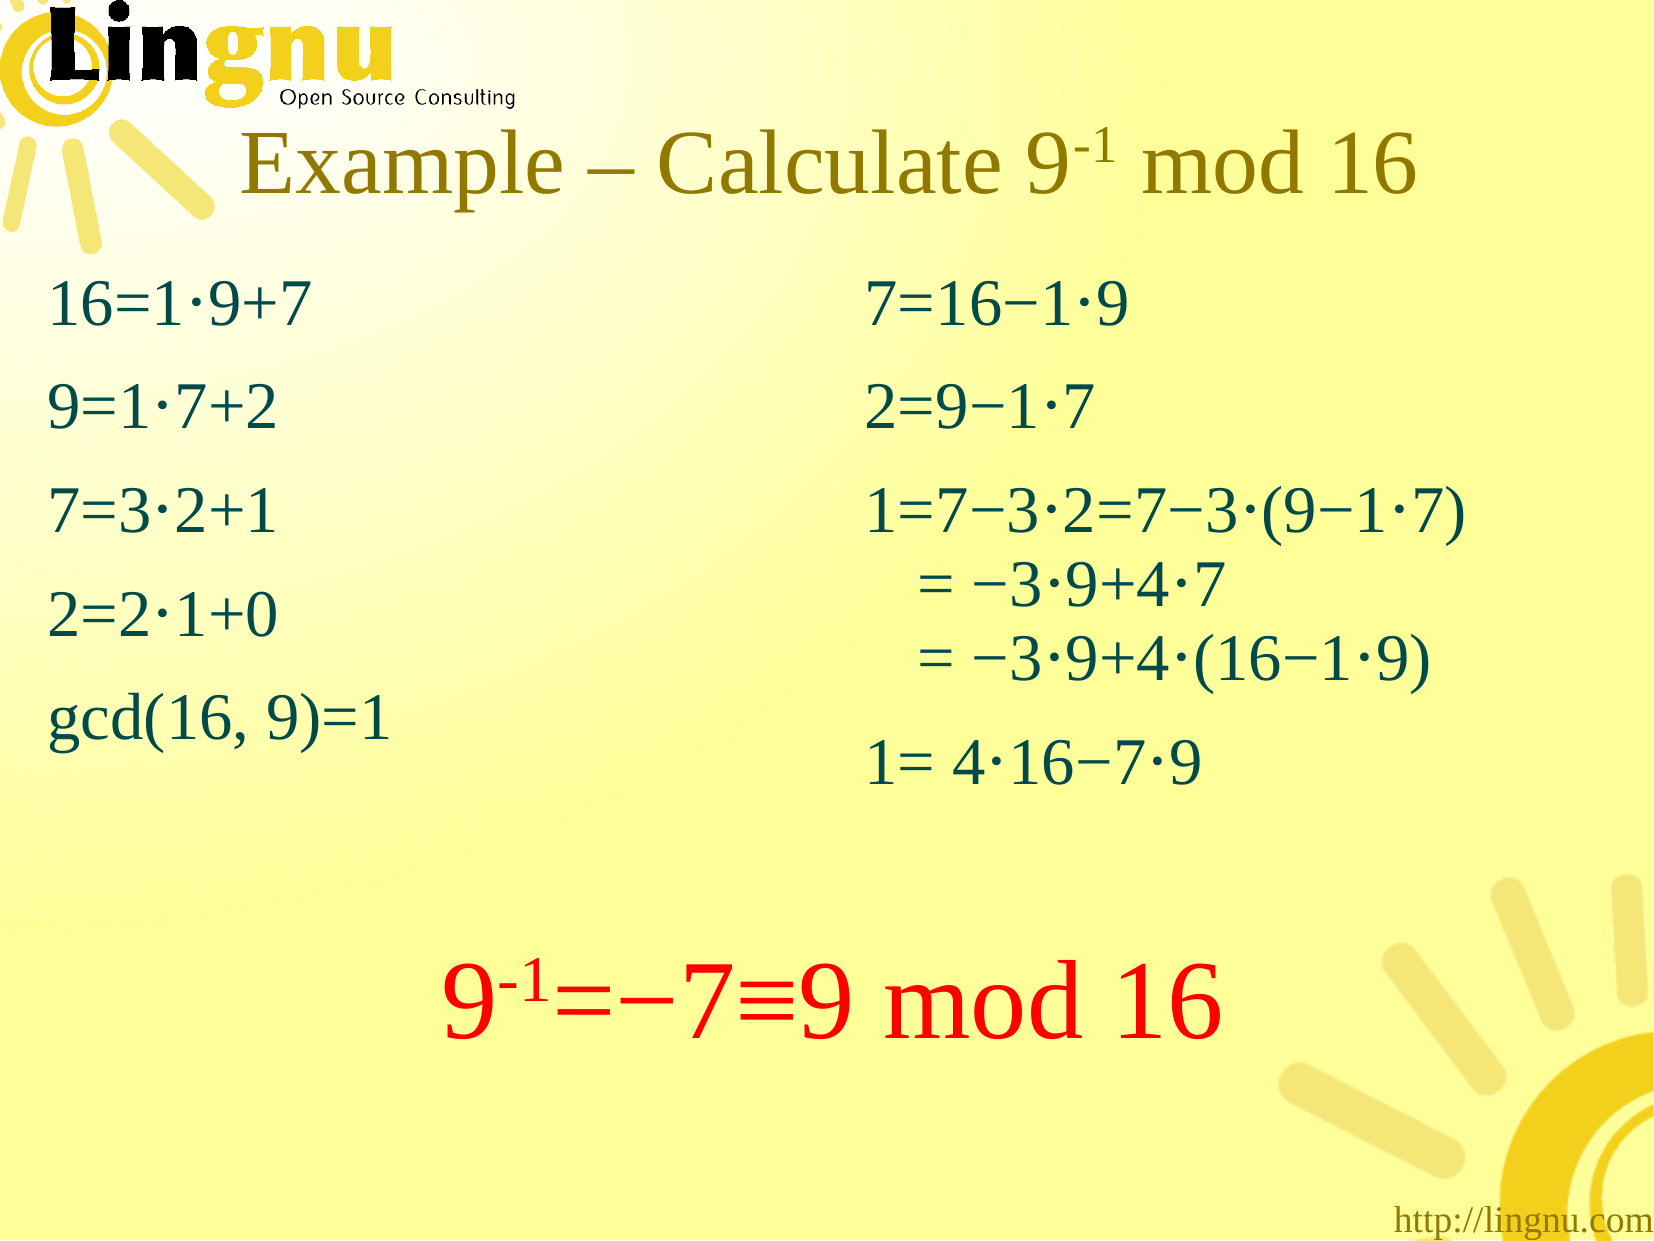

# Example – Calculate 9-1 mod 16
16=1⋅9+7
9=1⋅7+2
7=3⋅2+1
2=2⋅1+0
gcd(16, 9)=1
7=16−1⋅9
2=9−1⋅7
1=7−3⋅2=7−3⋅(9−1⋅7)
= −3⋅9+4⋅7
= −3⋅9+4⋅(16−1⋅9)
1= 4⋅16−7⋅9
9-1=−7≡9 mod 16